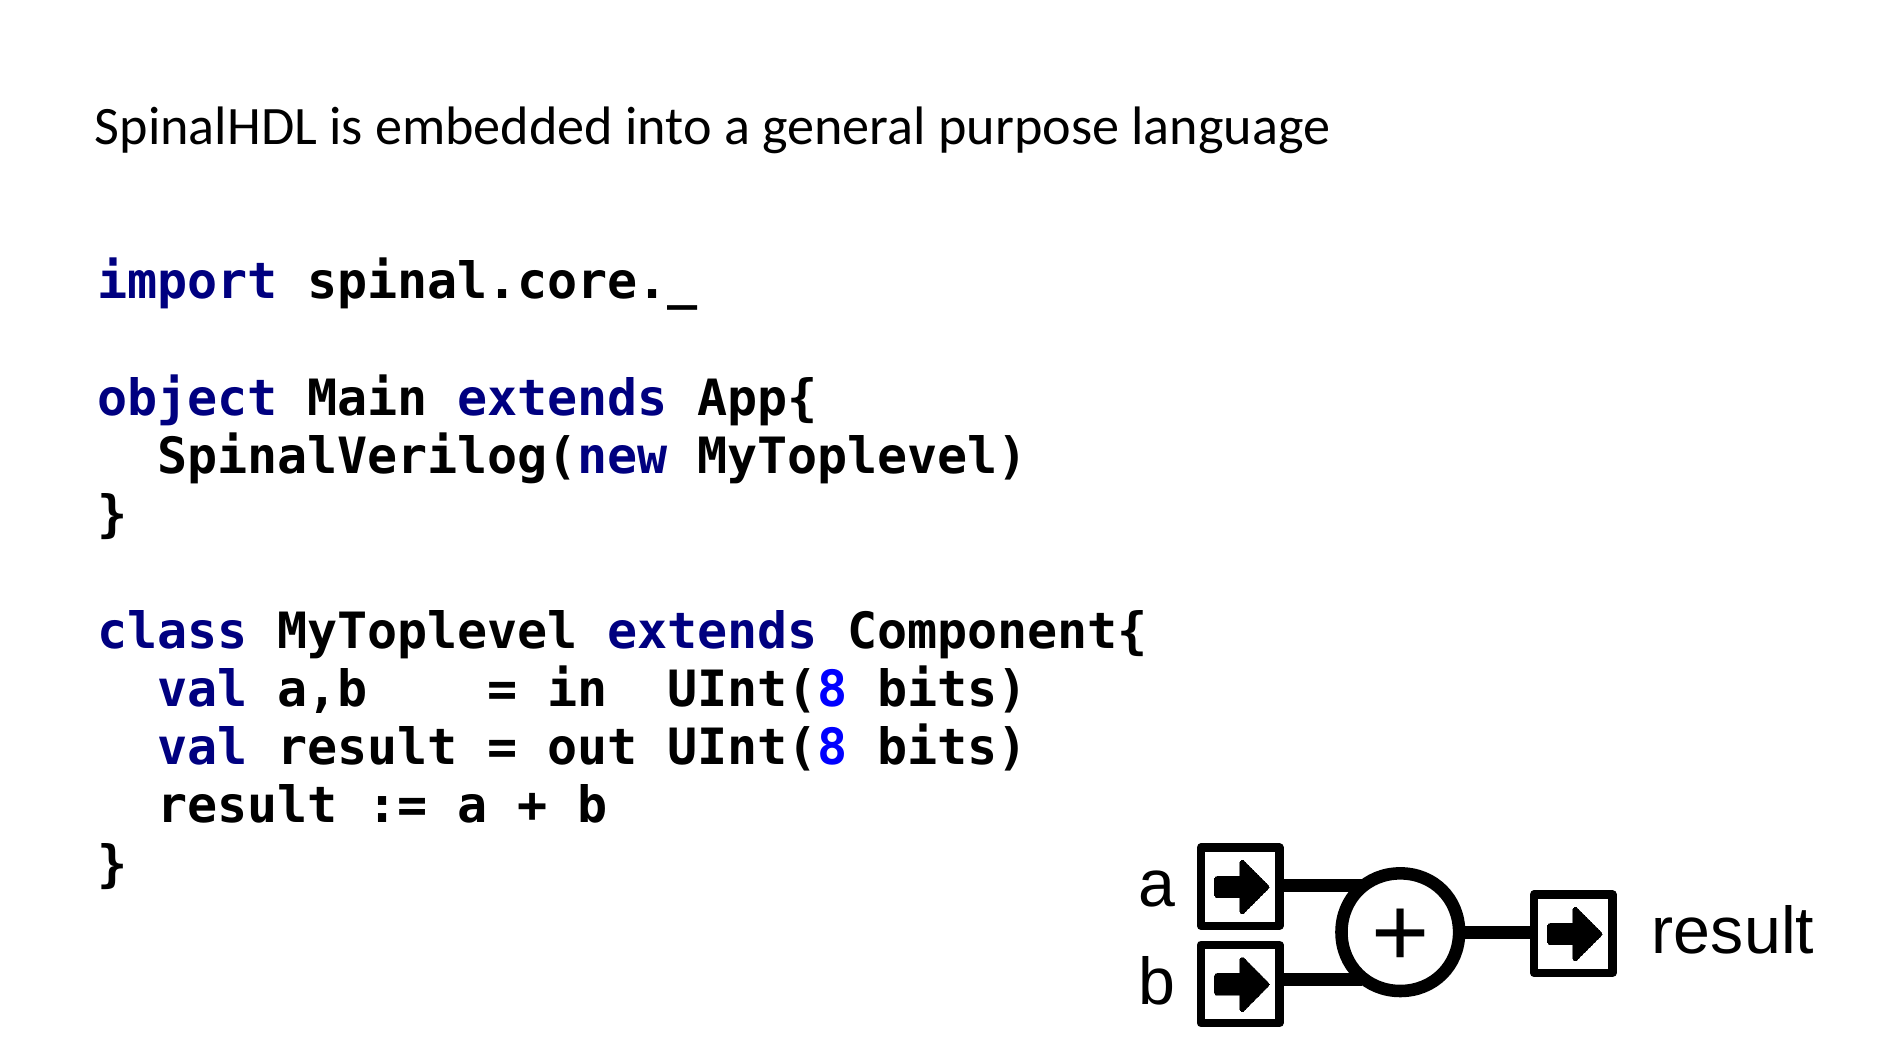

# SpinalHDL is embedded into a general purpose language
import spinal.core._
object Main extends App{
 SpinalVerilog(new MyToplevel)
}
class MyToplevel extends Component{
 val a,b = in UInt(8 bits)
 val result = out UInt(8 bits)
 result := a + b
}